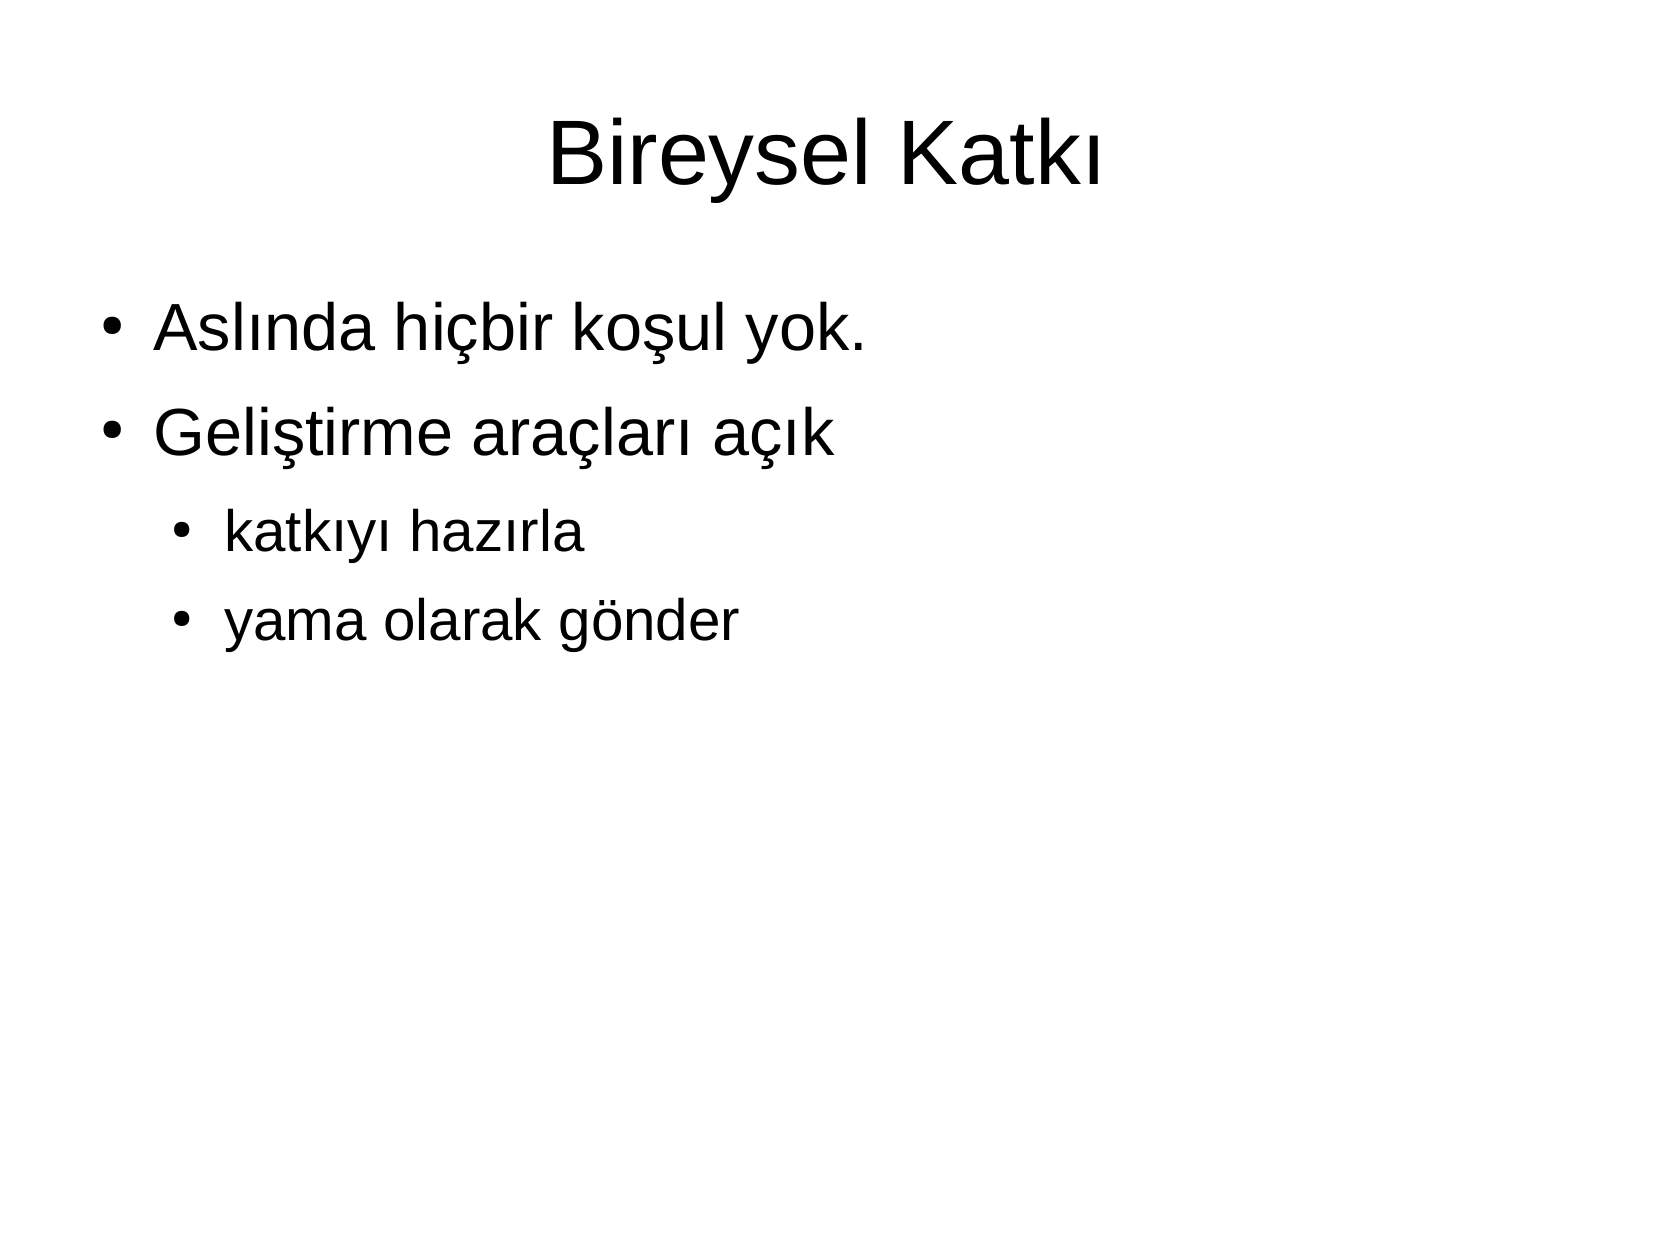

# Bireysel Katkı
Aslında hiçbir koşul yok.
Geliştirme araçları açık
katkıyı hazırla
yama olarak gönder